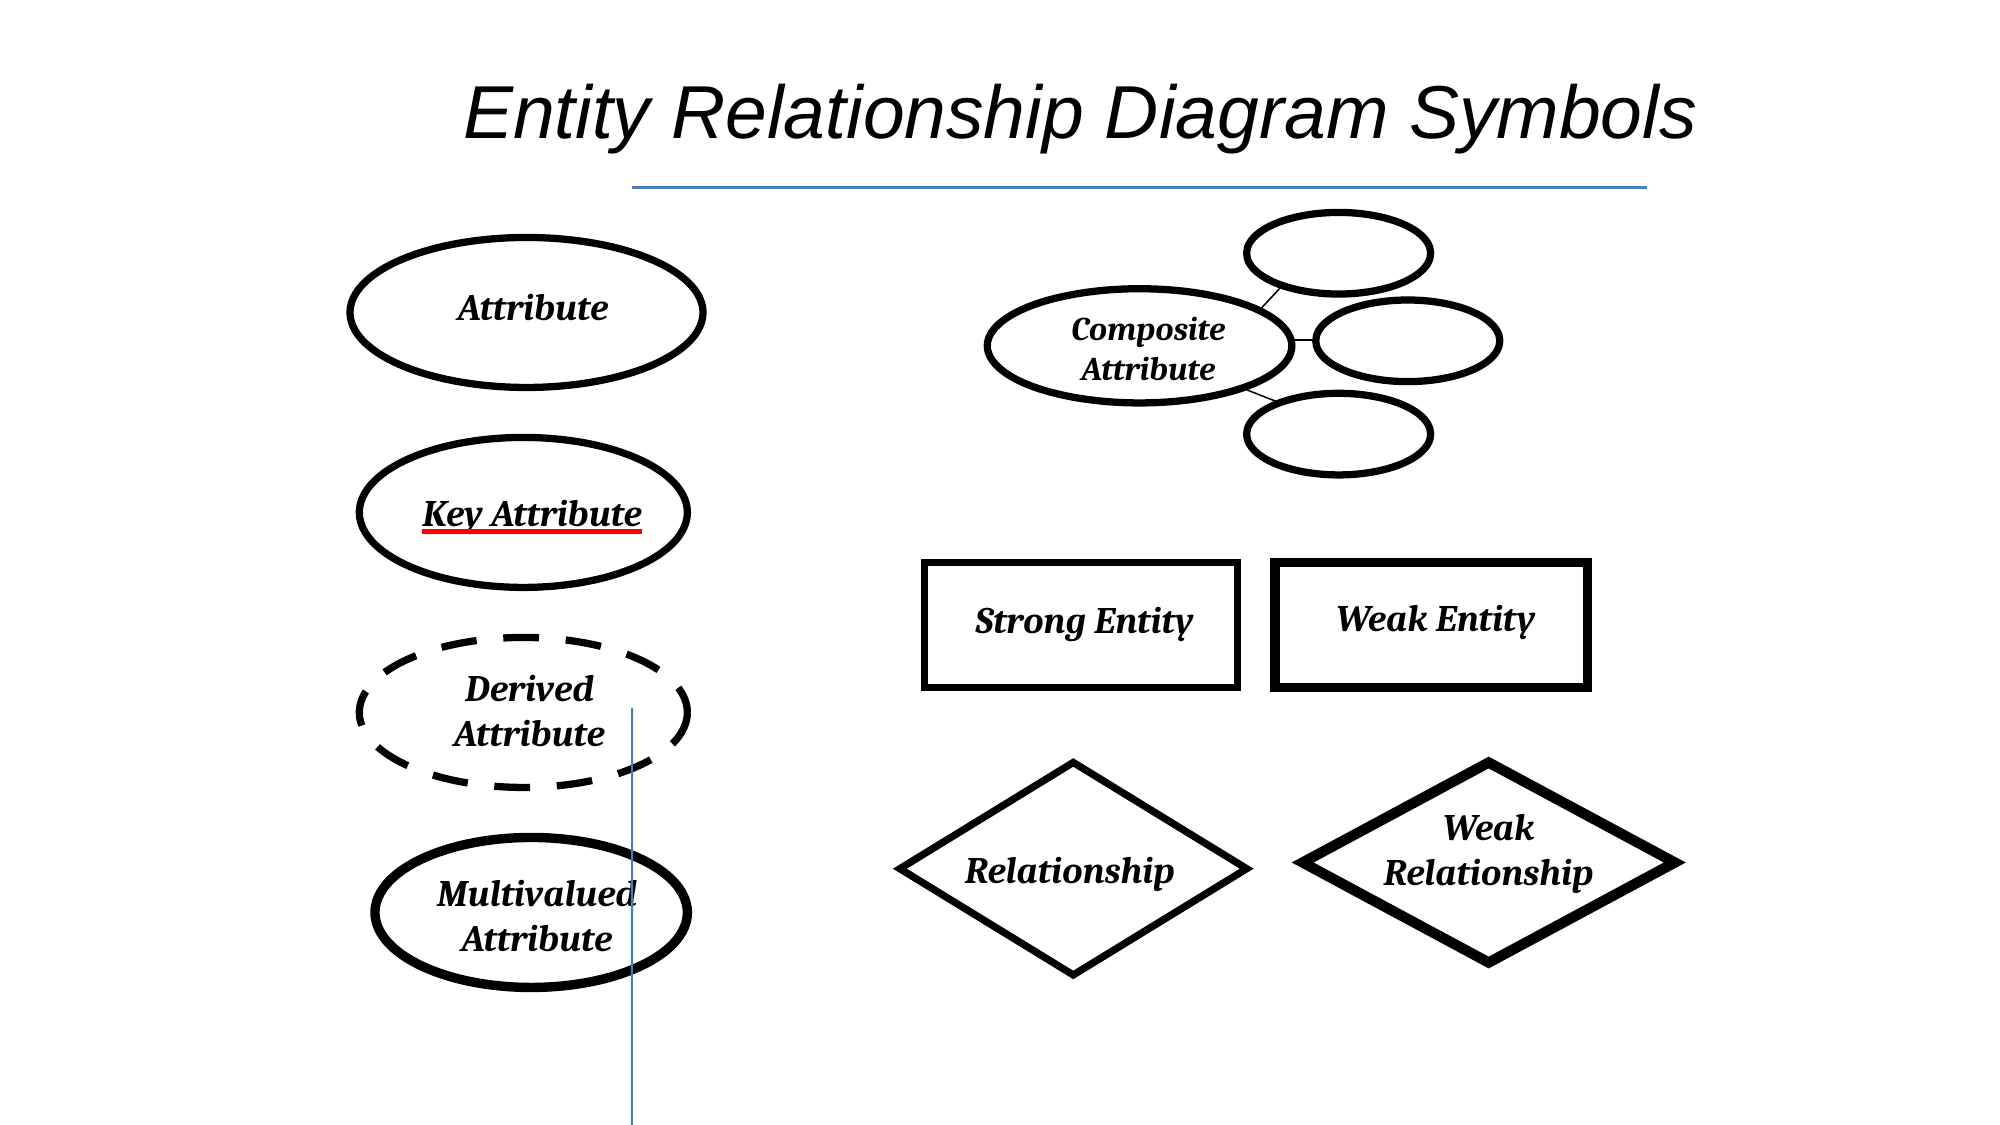

Entity Relationship Diagram Symbols
Composite Attribute
Attribute
Key Attribute
Strong Entity
Weak Entity
Derived Attribute
Relationship
Weak Relationship
Multivalued Attribute